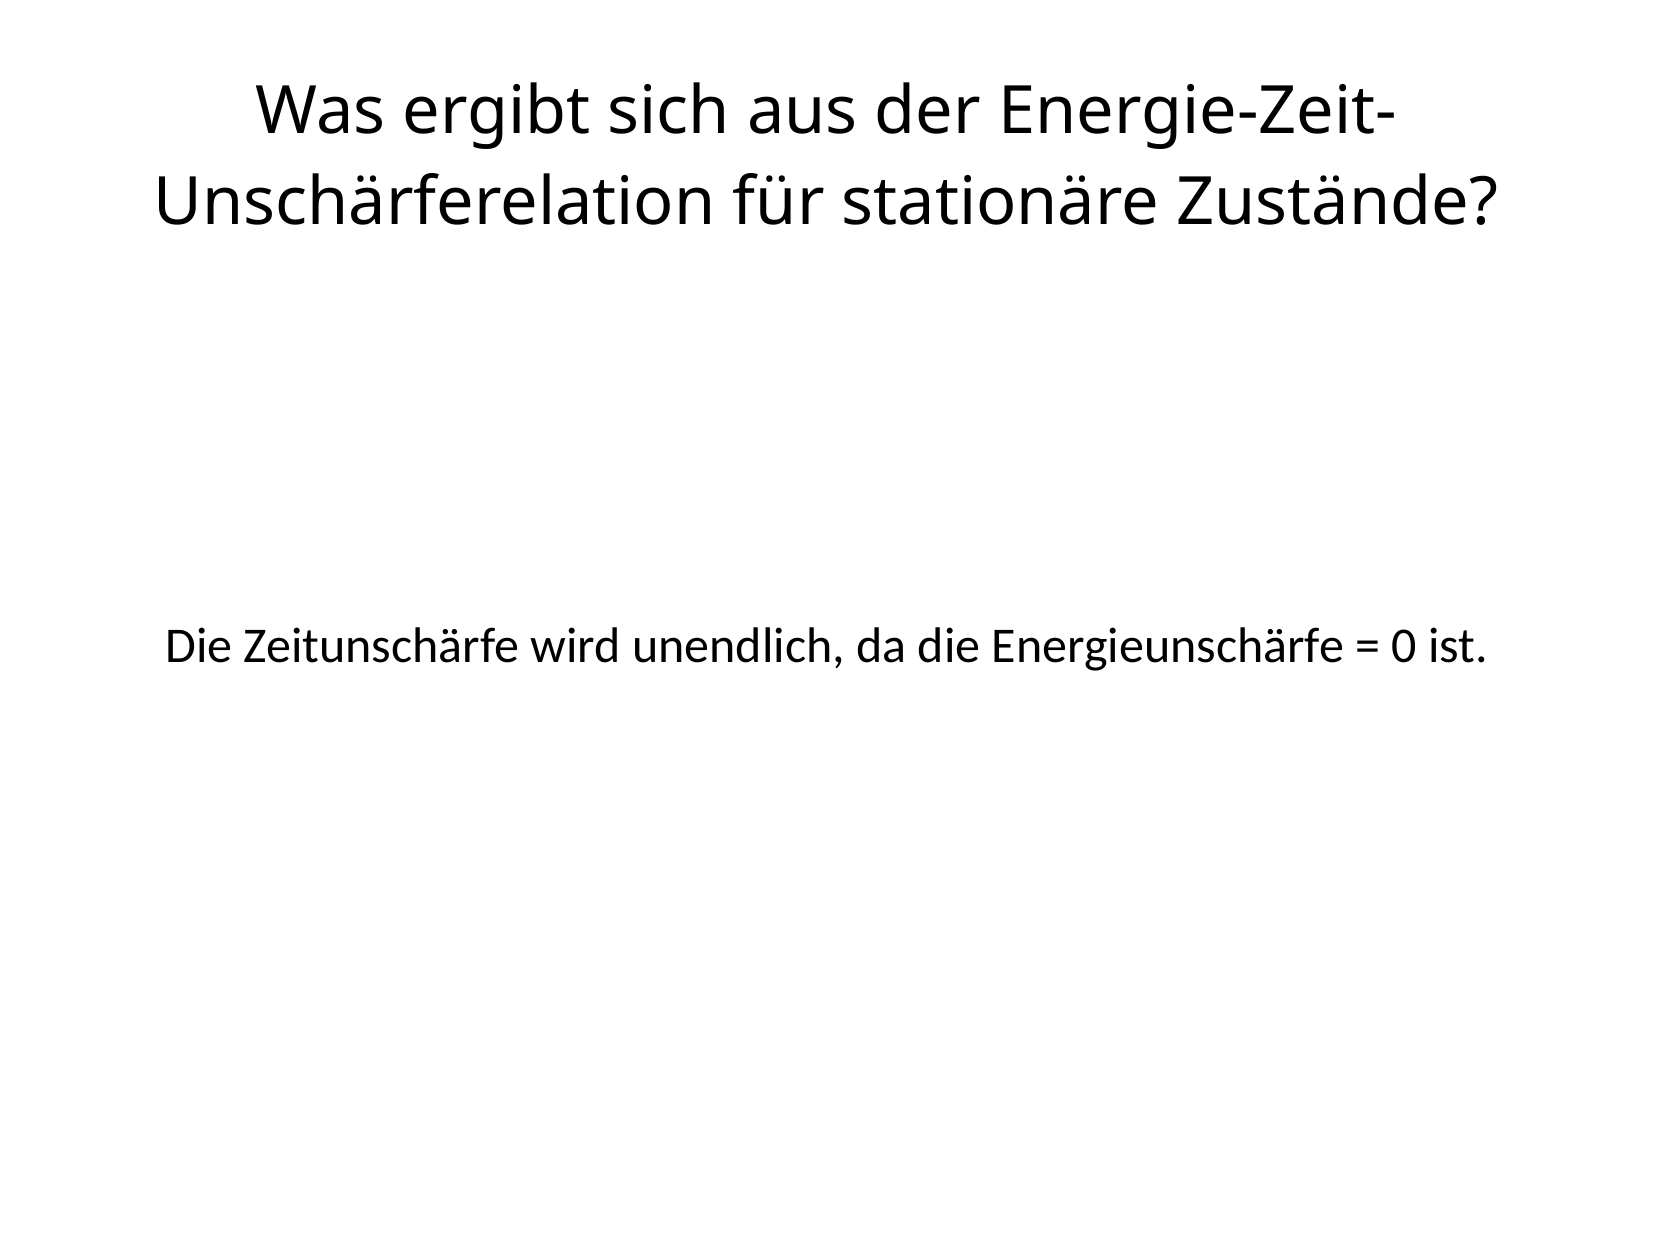

# Was ergibt sich aus der Energie-Zeit-Unschärferelation für stationäre Zustände?
Die Zeitunschärfe wird unendlich, da die Energieunschärfe = 0 ist.